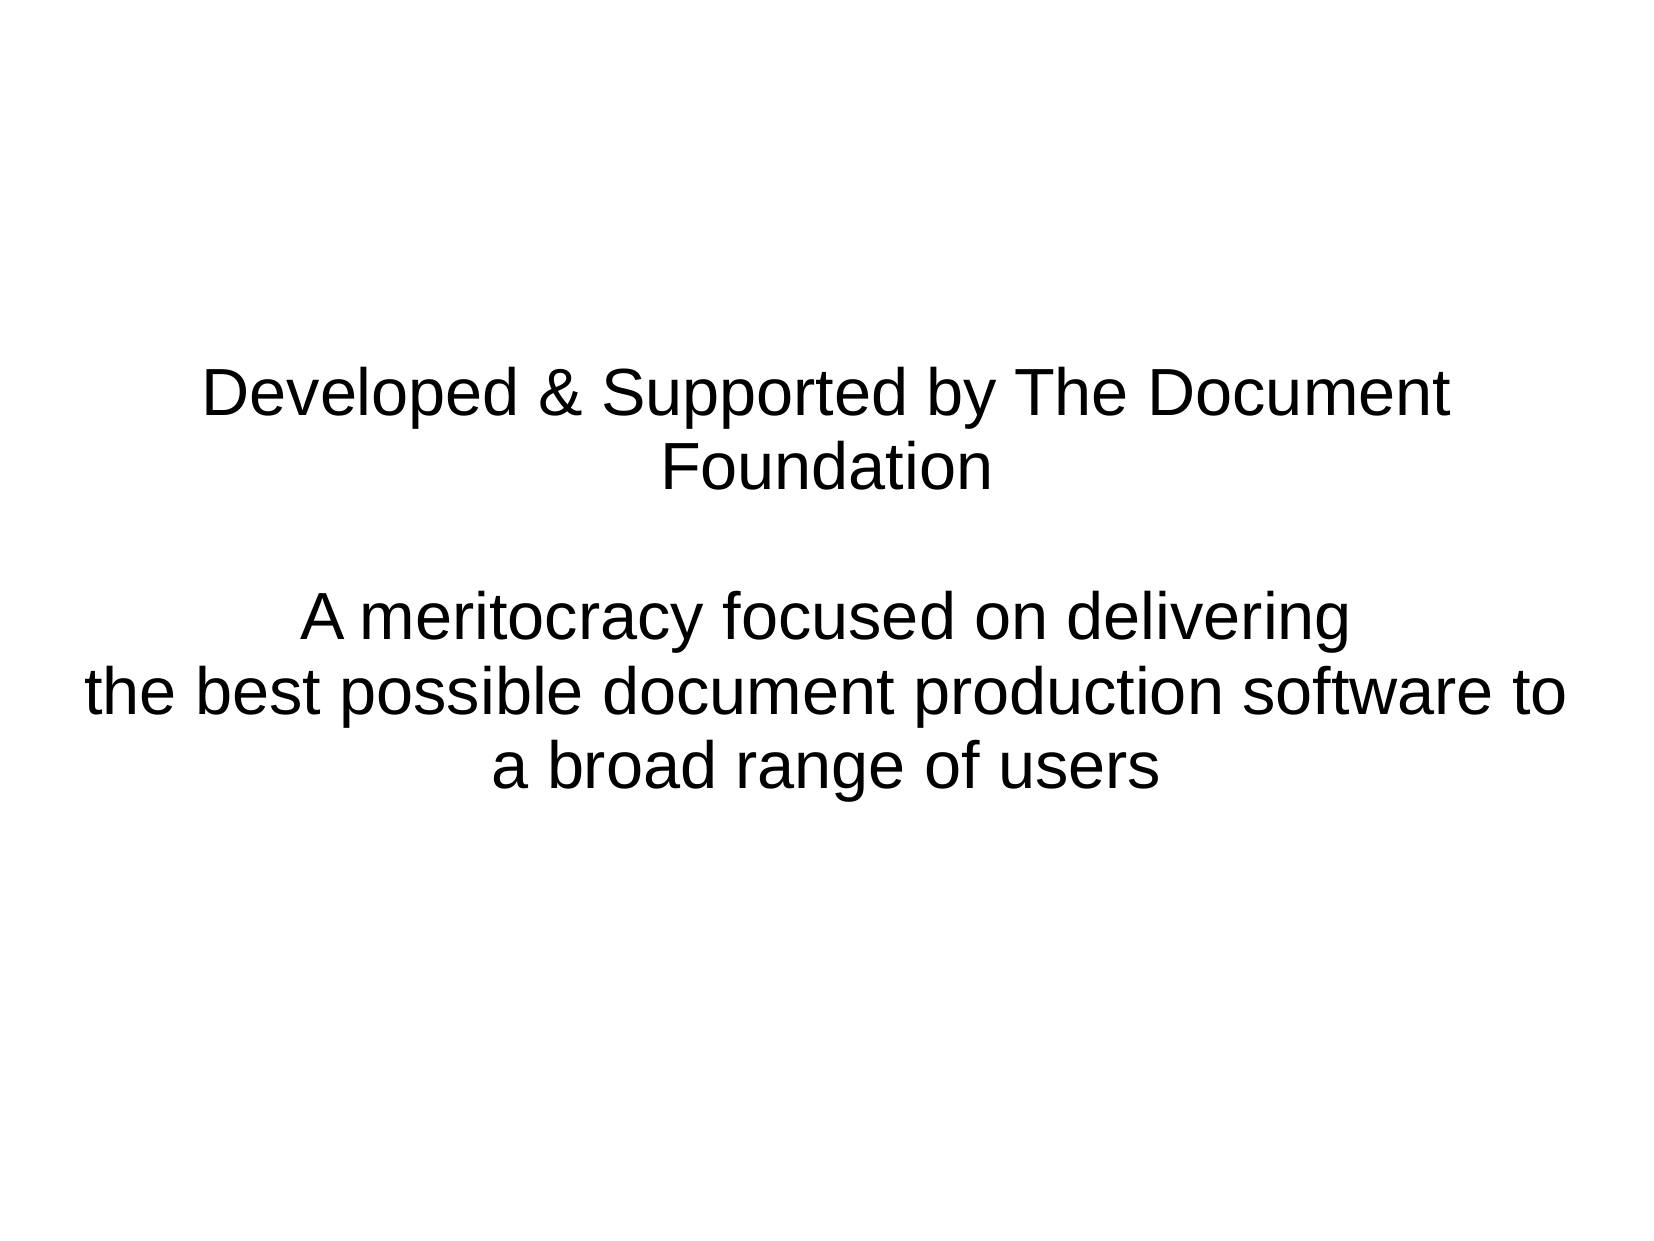

# Developed & Supported by The Document Foundation
A meritocracy focused on delivering
the best possible document production software to a broad range of users